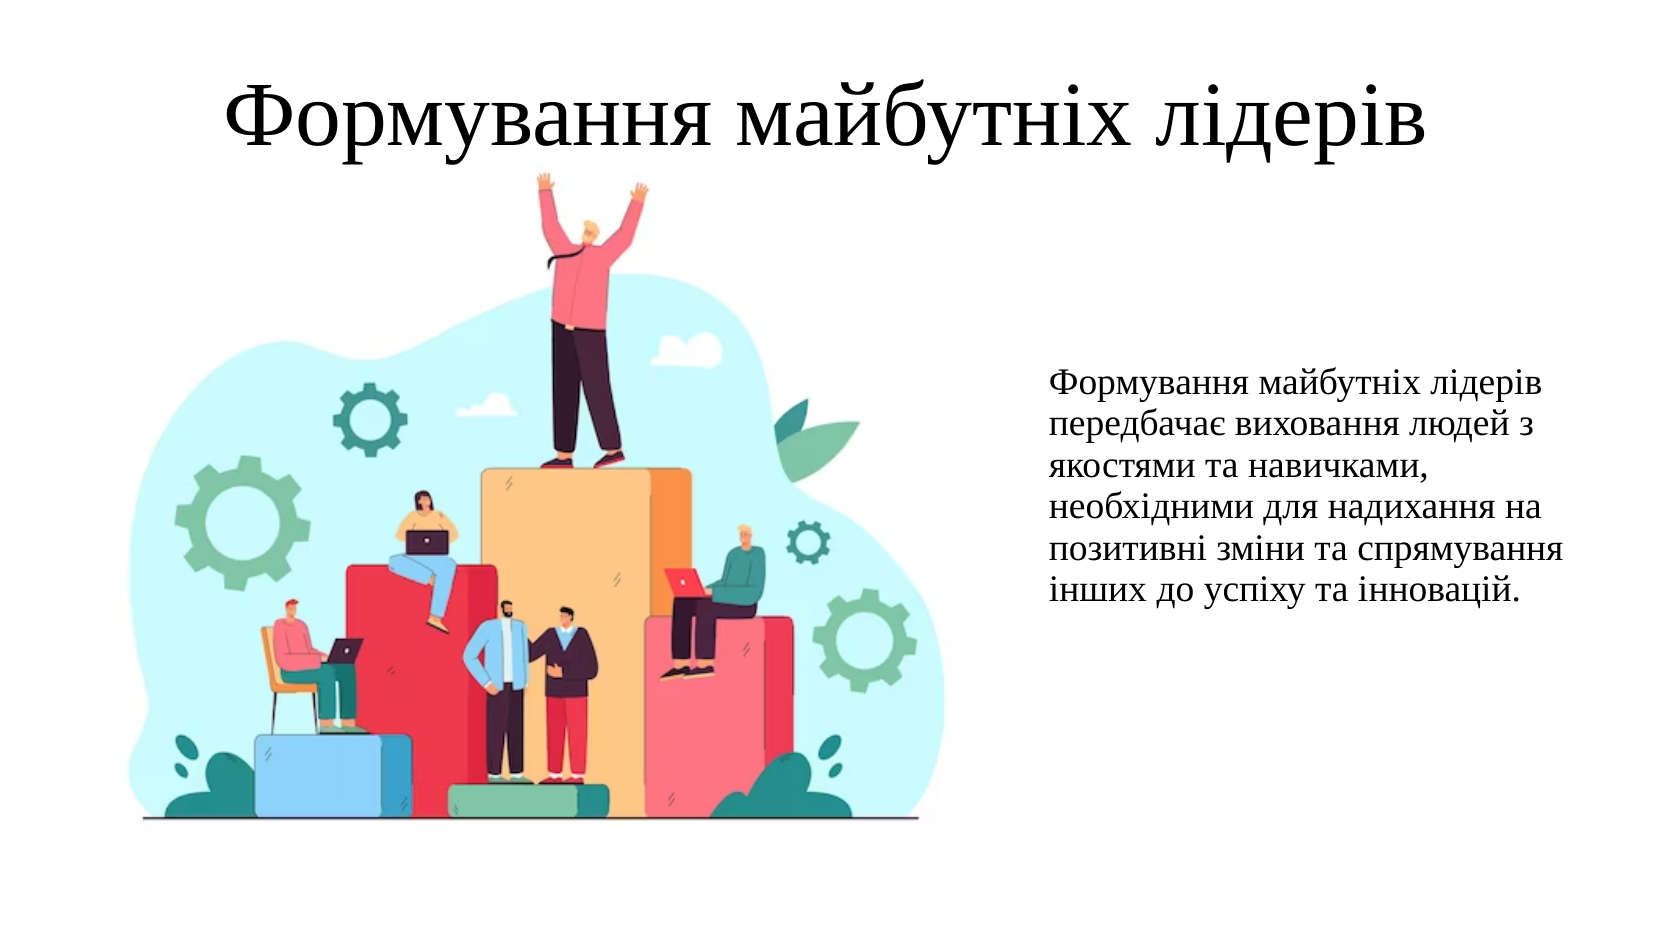

# Формування майбутніх лідерів
Формування майбутніх лідерів передбачає виховання людей з якостями та навичками, необхідними для надихання на позитивні зміни та спрямування інших до успіху та інновацій.